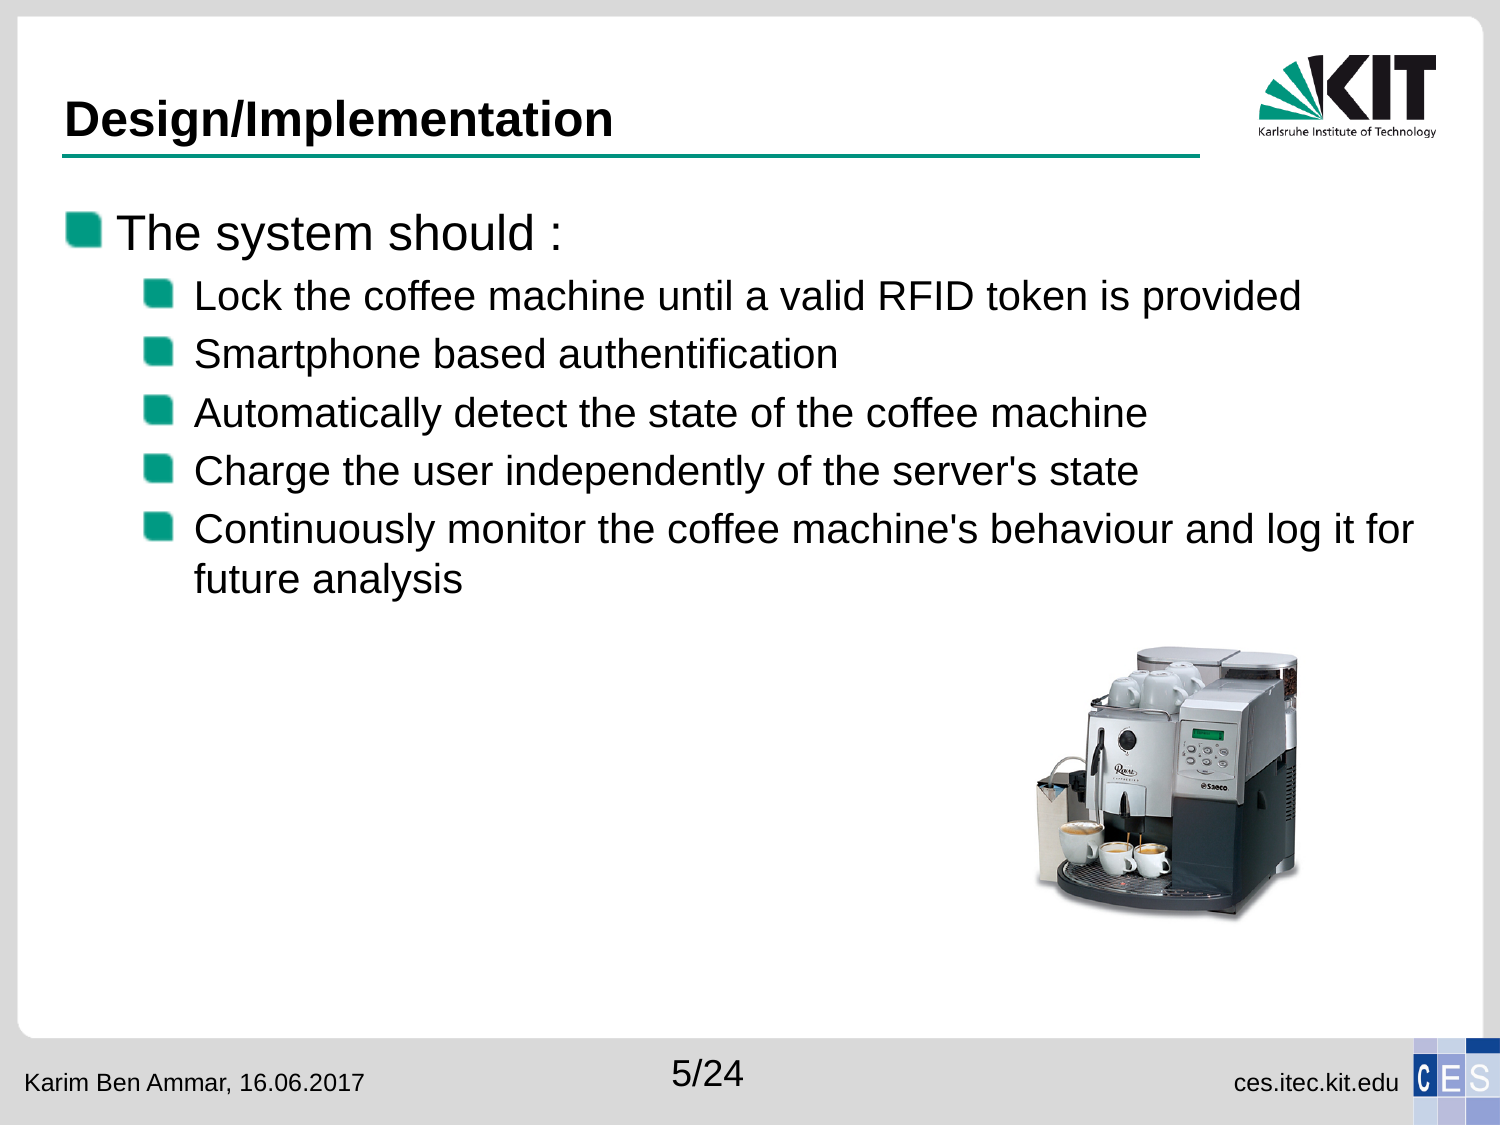

# Design/Implementation
The system should :
Lock the coffee machine until a valid RFID token is provided
Smartphone based authentification
Automatically detect the state of the coffee machine
Charge the user independently of the server's state
Continuously monitor the coffee machine's behaviour and log it for future analysis
5/24